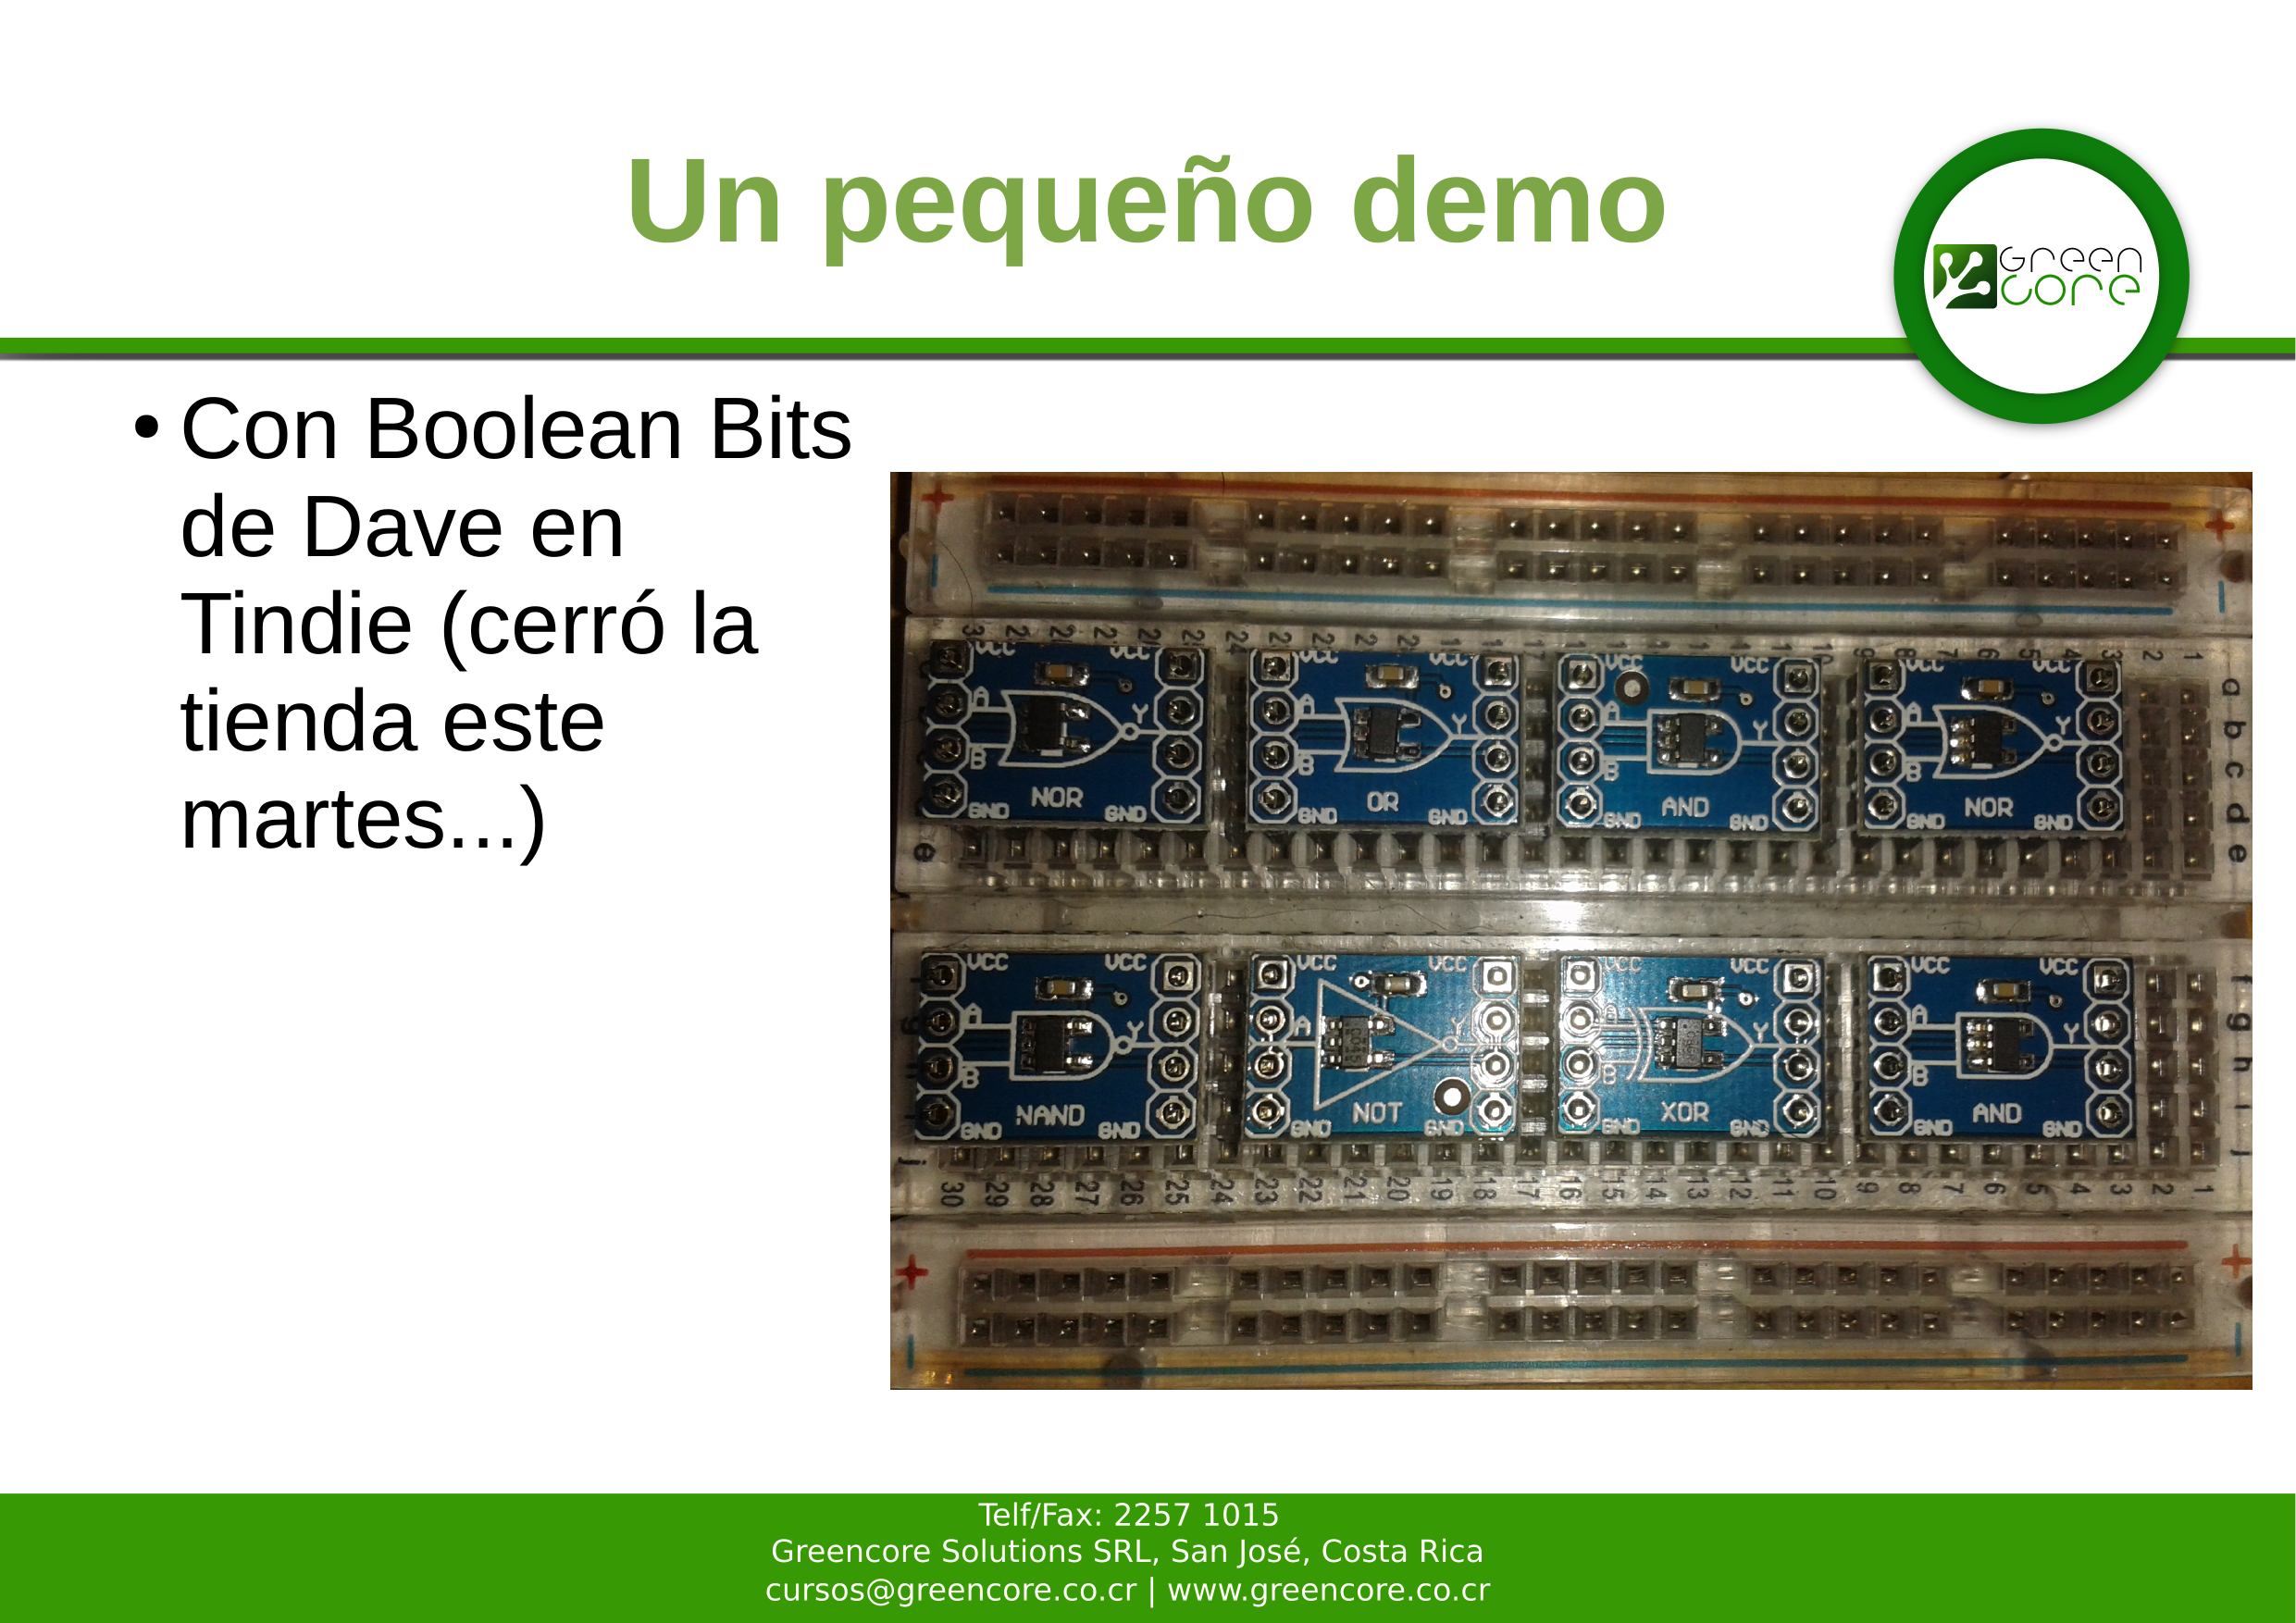

# Un pequeño demo
Con Boolean Bits de Dave en Tindie (cerró la tienda este martes...)